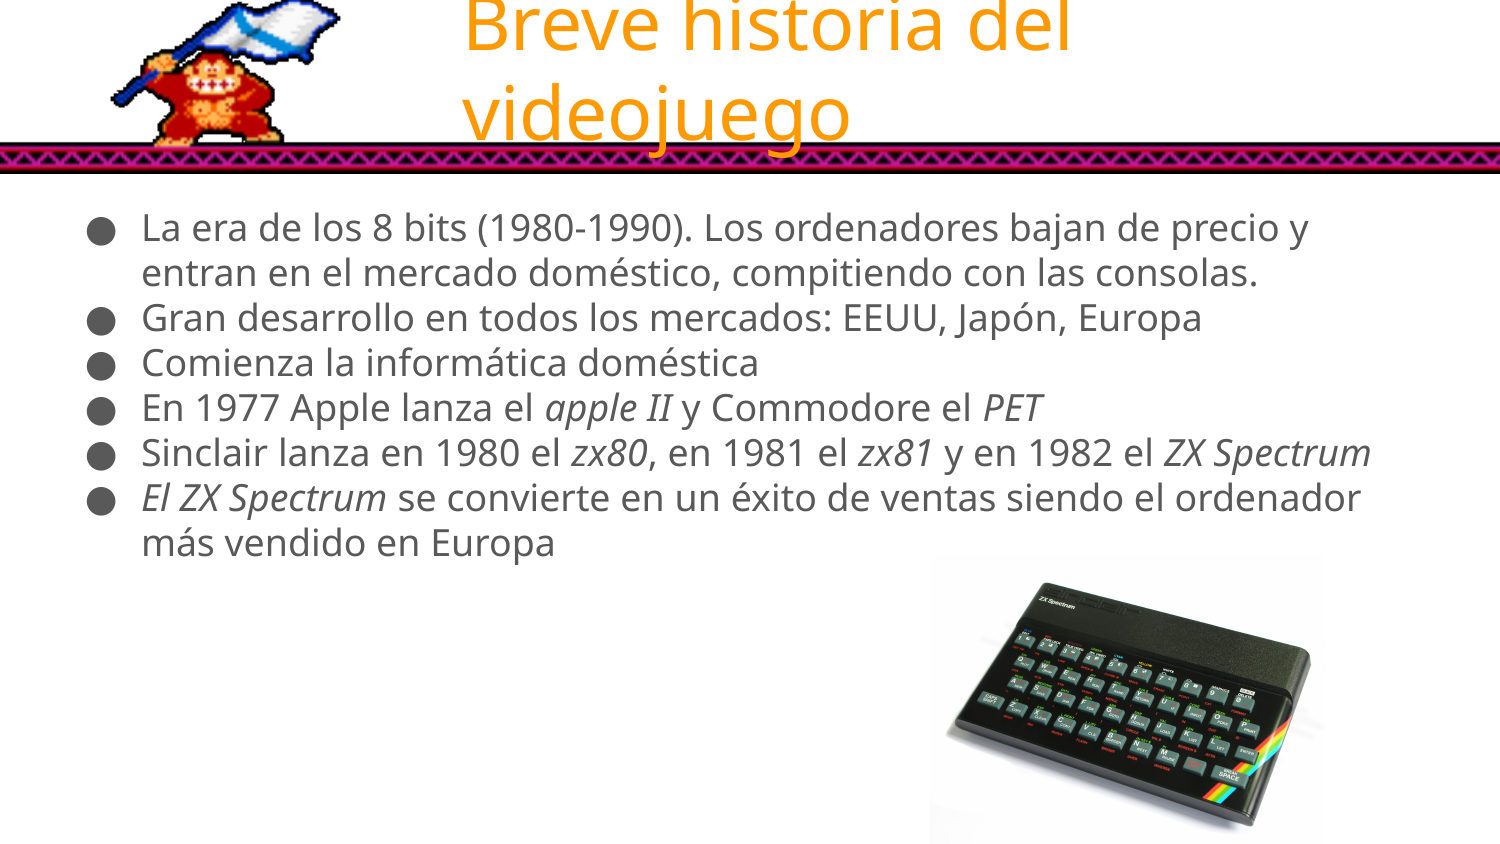

# Breve historia del videojuego
La era de los 8 bits (1980-1990). Los ordenadores bajan de precio y entran en el mercado doméstico, compitiendo con las consolas.
Gran desarrollo en todos los mercados: EEUU, Japón, Europa
Comienza la informática doméstica
En 1977 Apple lanza el apple II y Commodore el PET
Sinclair lanza en 1980 el zx80, en 1981 el zx81 y en 1982 el ZX Spectrum
El ZX Spectrum se convierte en un éxito de ventas siendo el ordenador más vendido en Europa